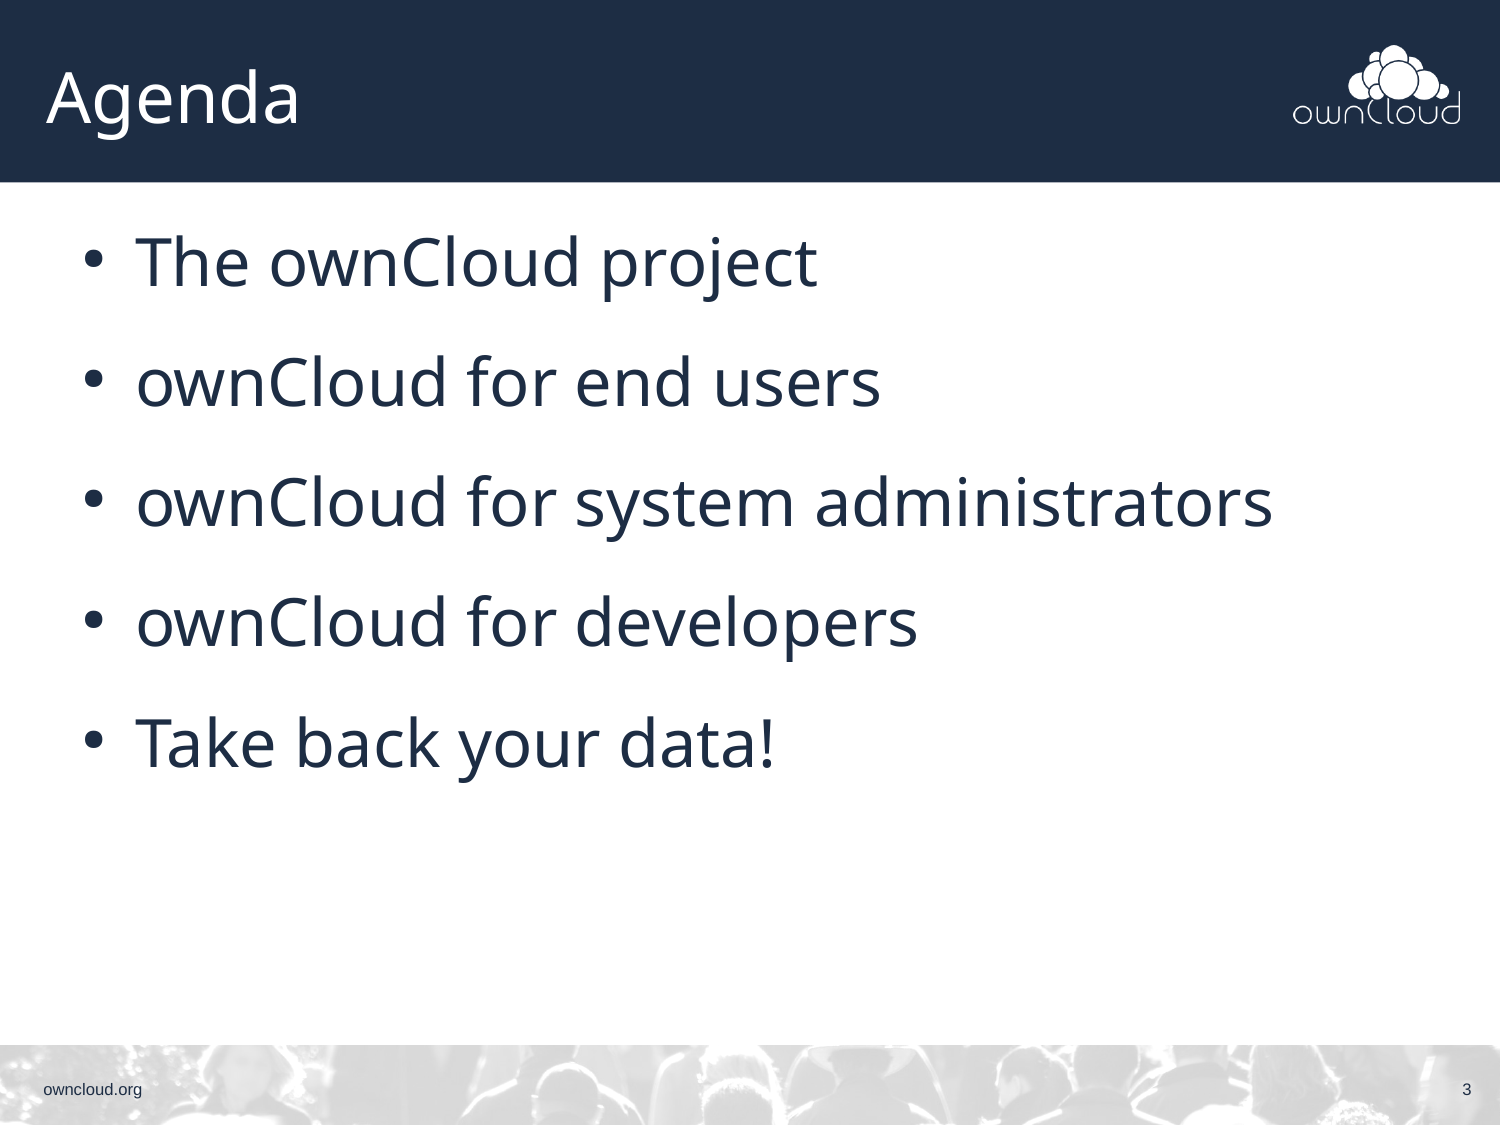

# Agenda
The ownCloud project
ownCloud for end users
ownCloud for system administrators
ownCloud for developers
Take back your data!